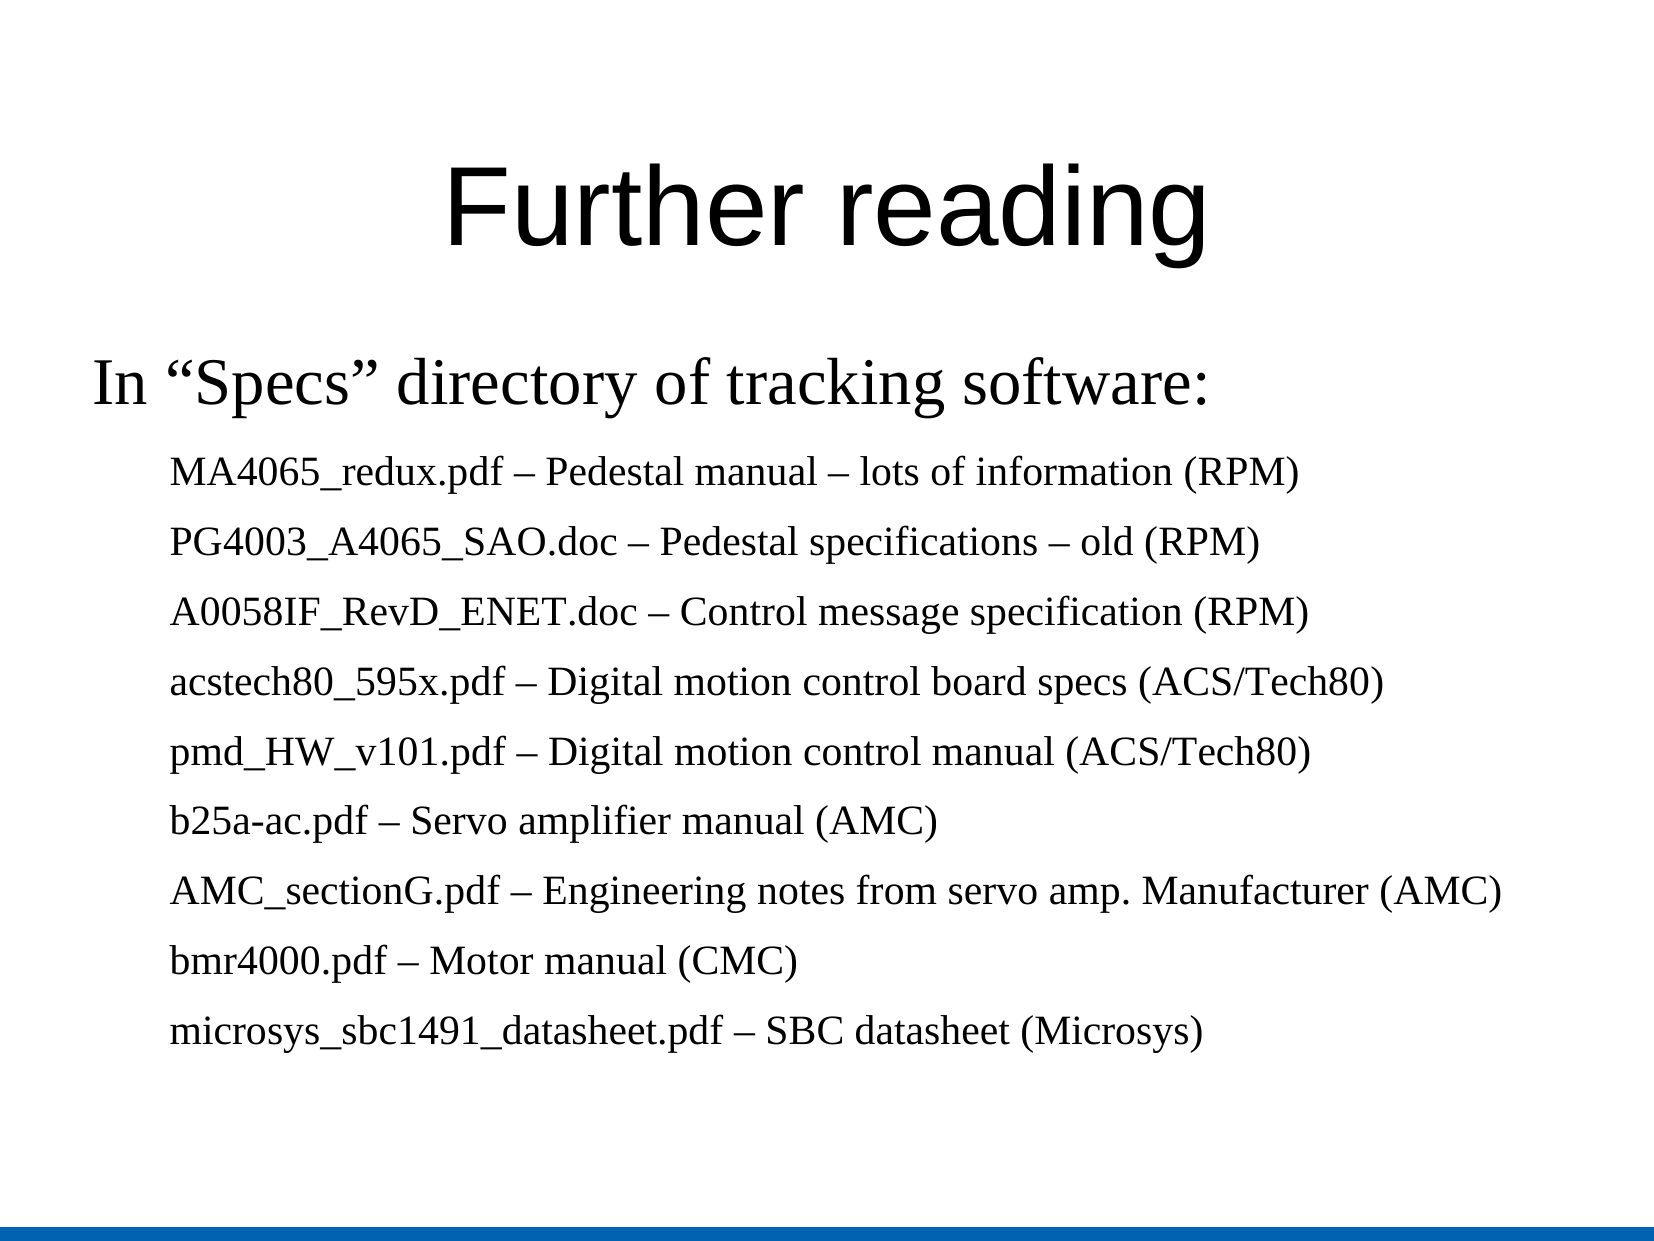

Further reading
# In “Specs” directory of tracking software:
MA4065_redux.pdf – Pedestal manual – lots of information (RPM)
PG4003_A4065_SAO.doc – Pedestal specifications – old (RPM)
A0058IF_RevD_ENET.doc – Control message specification (RPM)
acstech80_595x.pdf – Digital motion control board specs (ACS/Tech80)
pmd_HW_v101.pdf – Digital motion control manual (ACS/Tech80)
b25a-ac.pdf – Servo amplifier manual (AMC)
AMC_sectionG.pdf – Engineering notes from servo amp. Manufacturer (AMC)
bmr4000.pdf – Motor manual (CMC)
microsys_sbc1491_datasheet.pdf – SBC datasheet (Microsys)